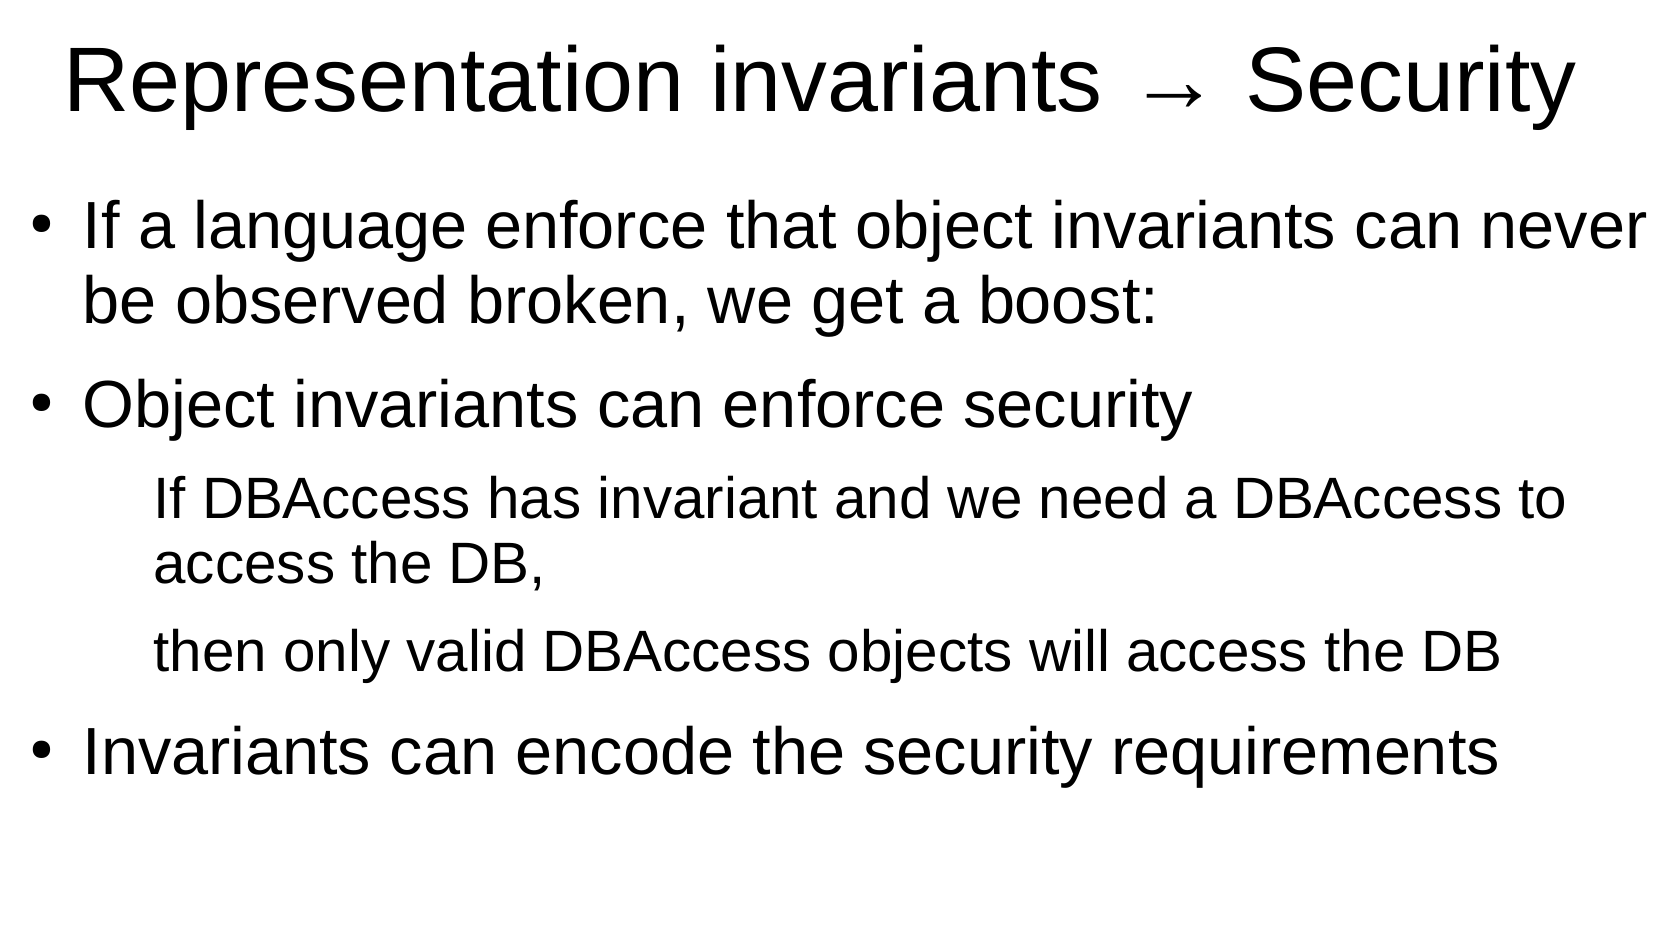

# Representation invariants → Security
If a language enforce that object invariants can never be observed broken, we get a boost:
Object invariants can enforce security
If DBAccess has invariant and we need a DBAccess to access the DB,
then only valid DBAccess objects will access the DB
Invariants can encode the security requirements